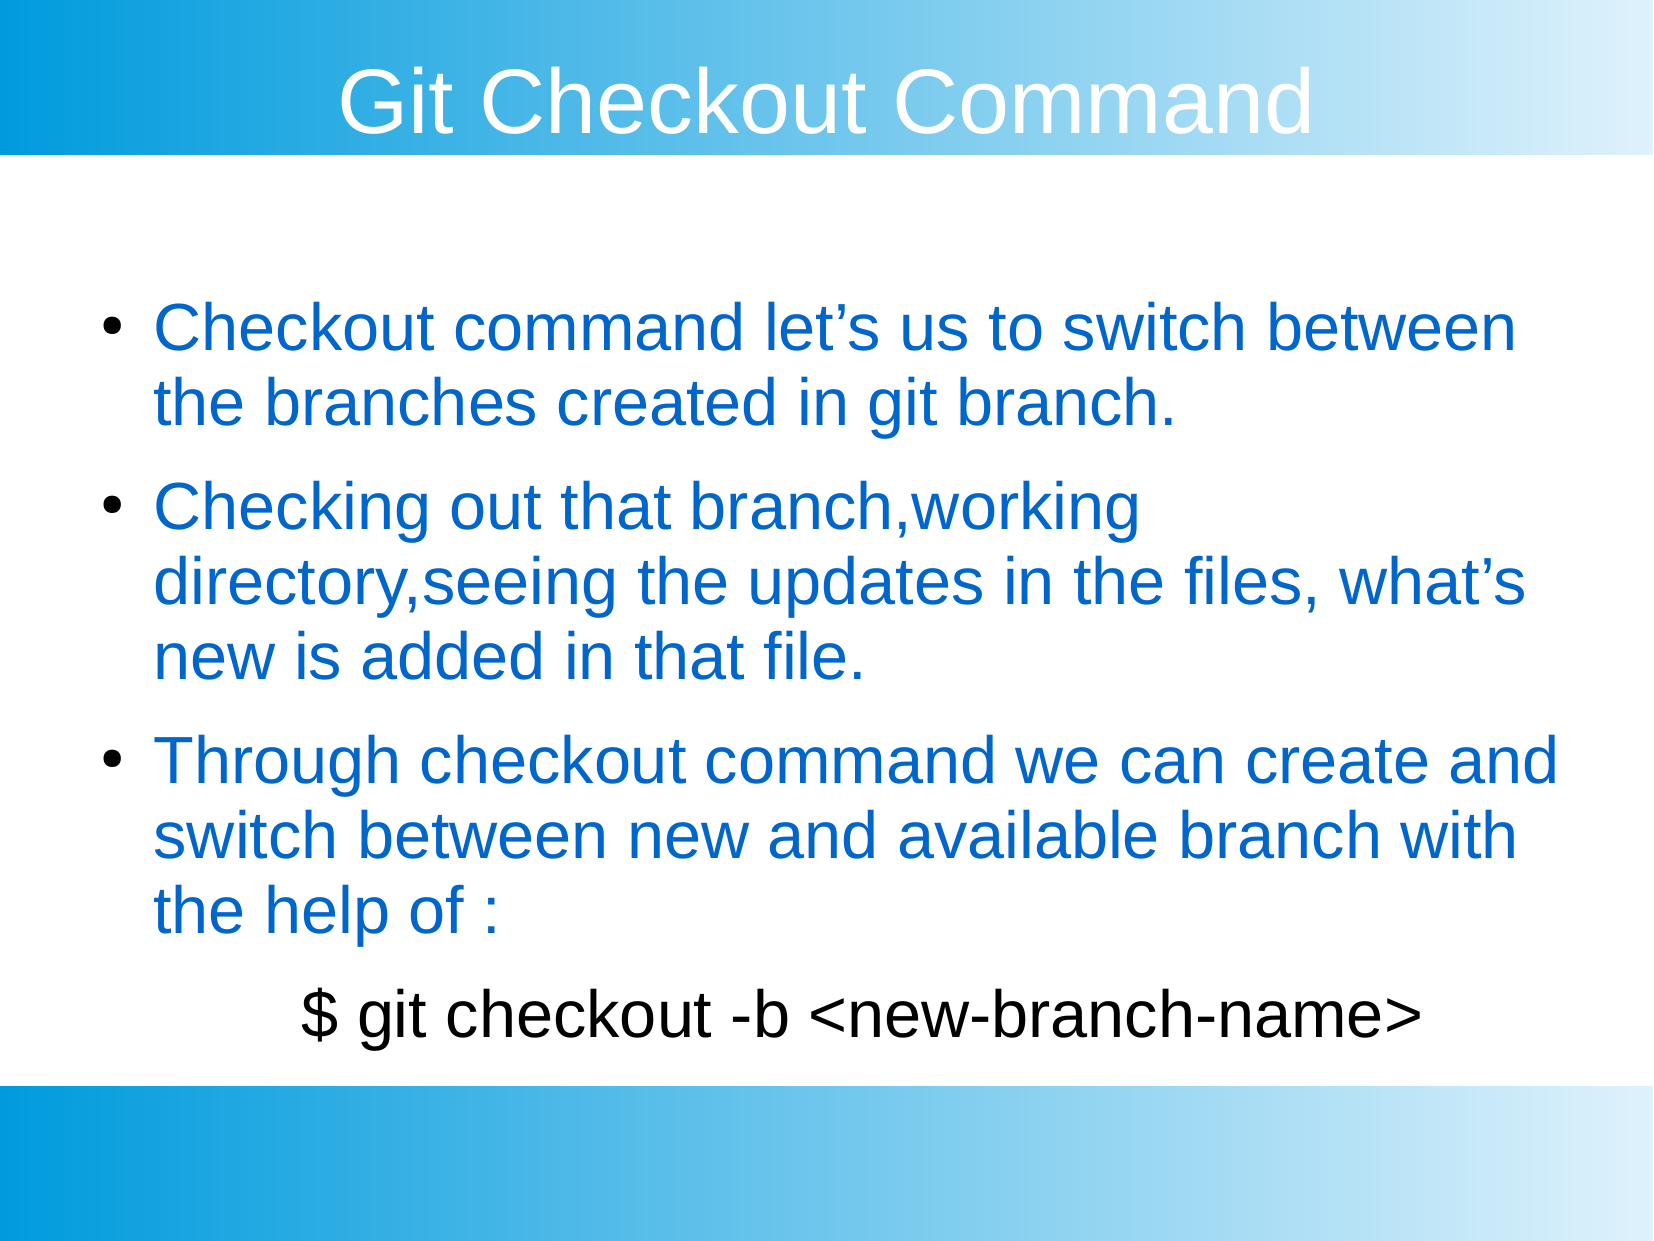

# Git Checkout Command
Checkout command let’s us to switch between the branches created in git branch.
Checking out that branch,working directory,seeing the updates in the files, what’s new is added in that file.
Through checkout command we can create and switch between new and available branch with the help of :
 $ git checkout -b <new-branch-name>